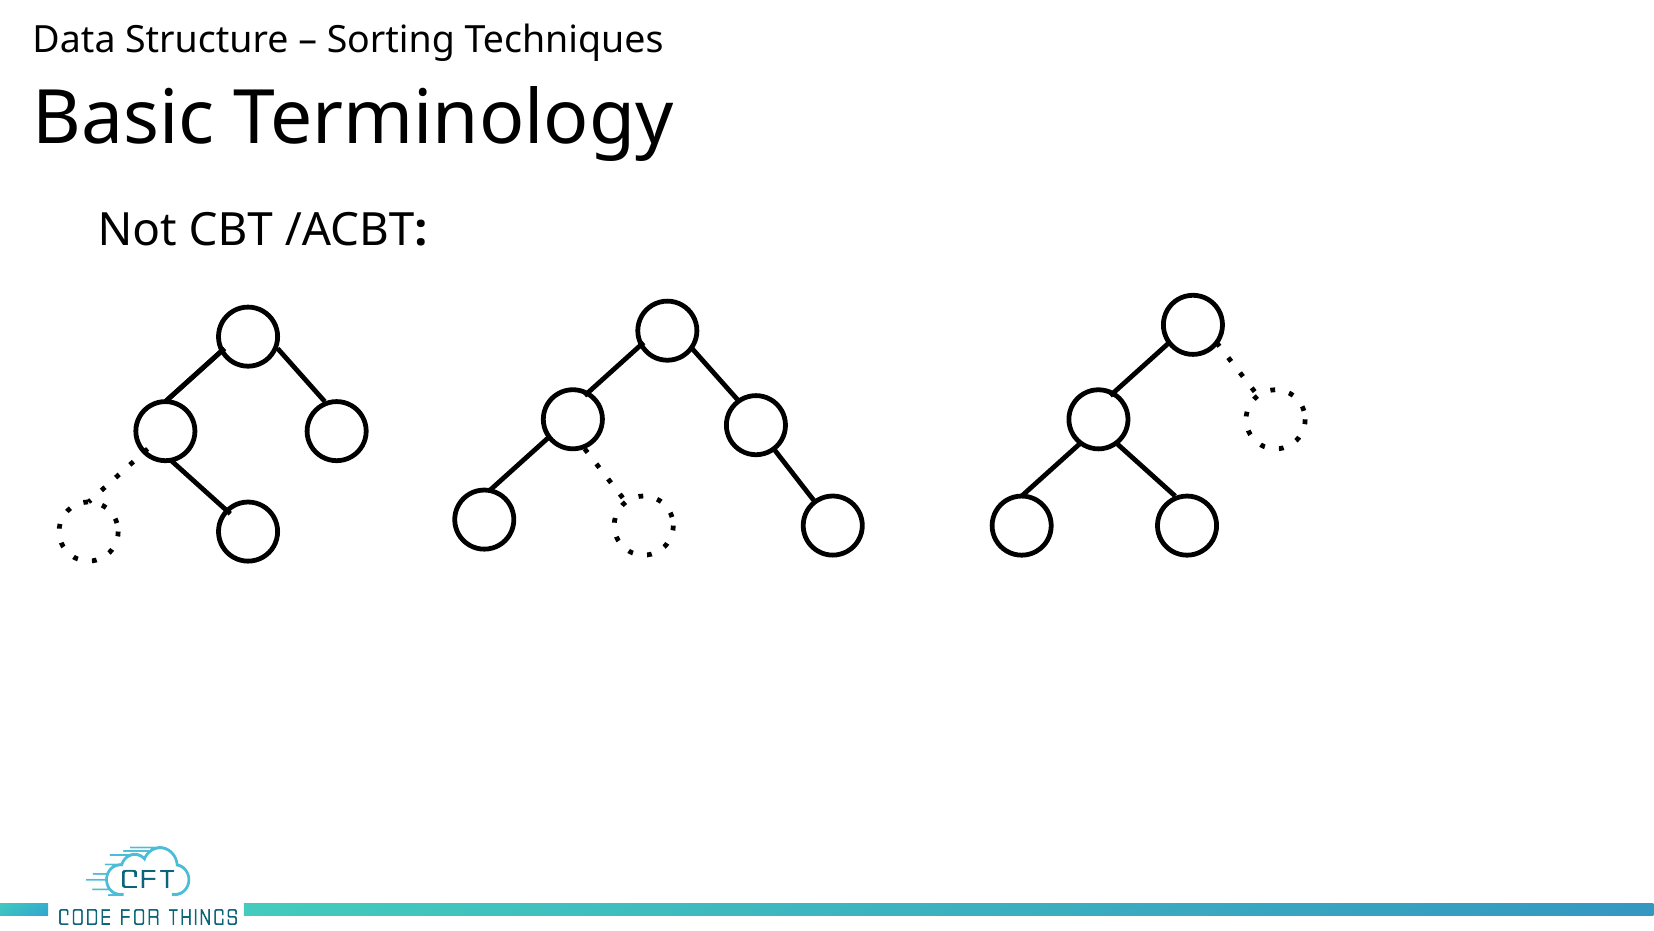

# Data Structure – Sorting Techniques Basic Terminology
 Not CBT /ACBT: